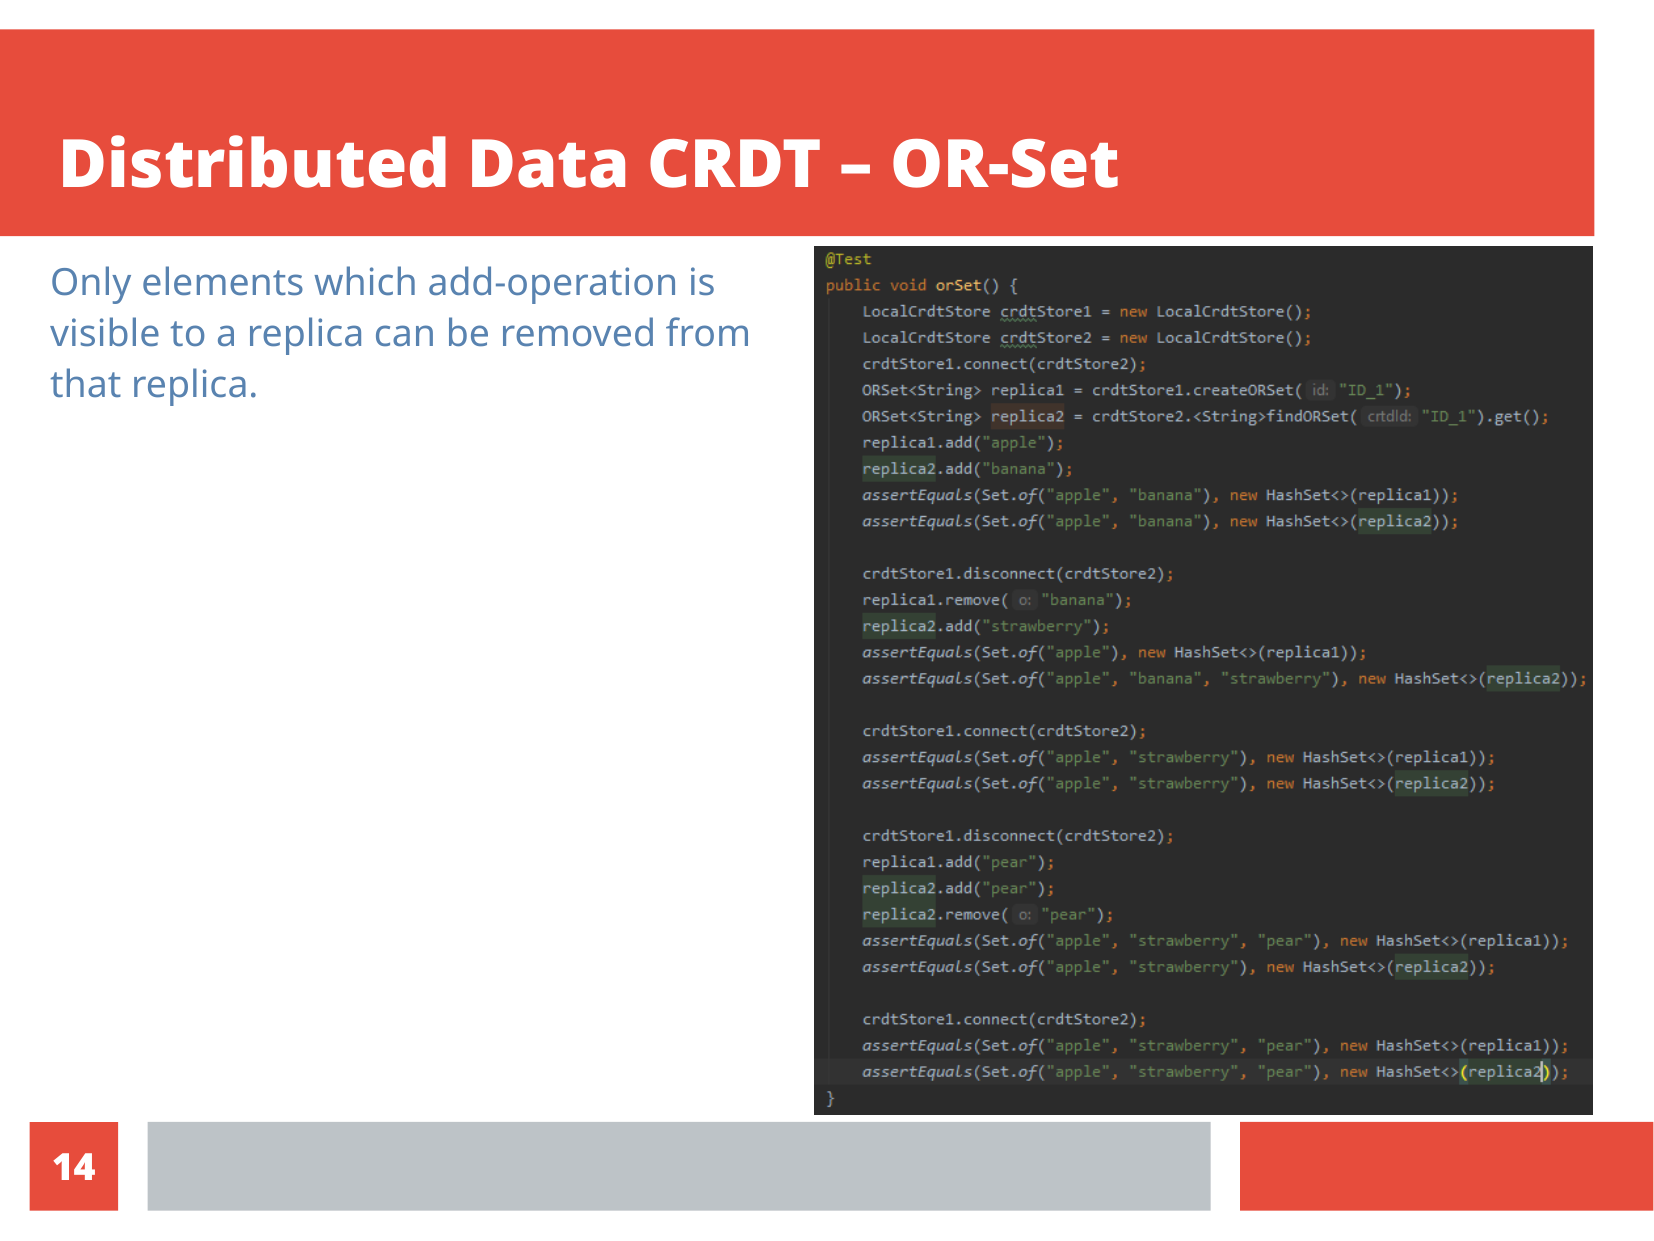

# Distributed Data CRDT – OR-Set
Only elements which add-operation is visible to a replica can be removed from that replica.
14